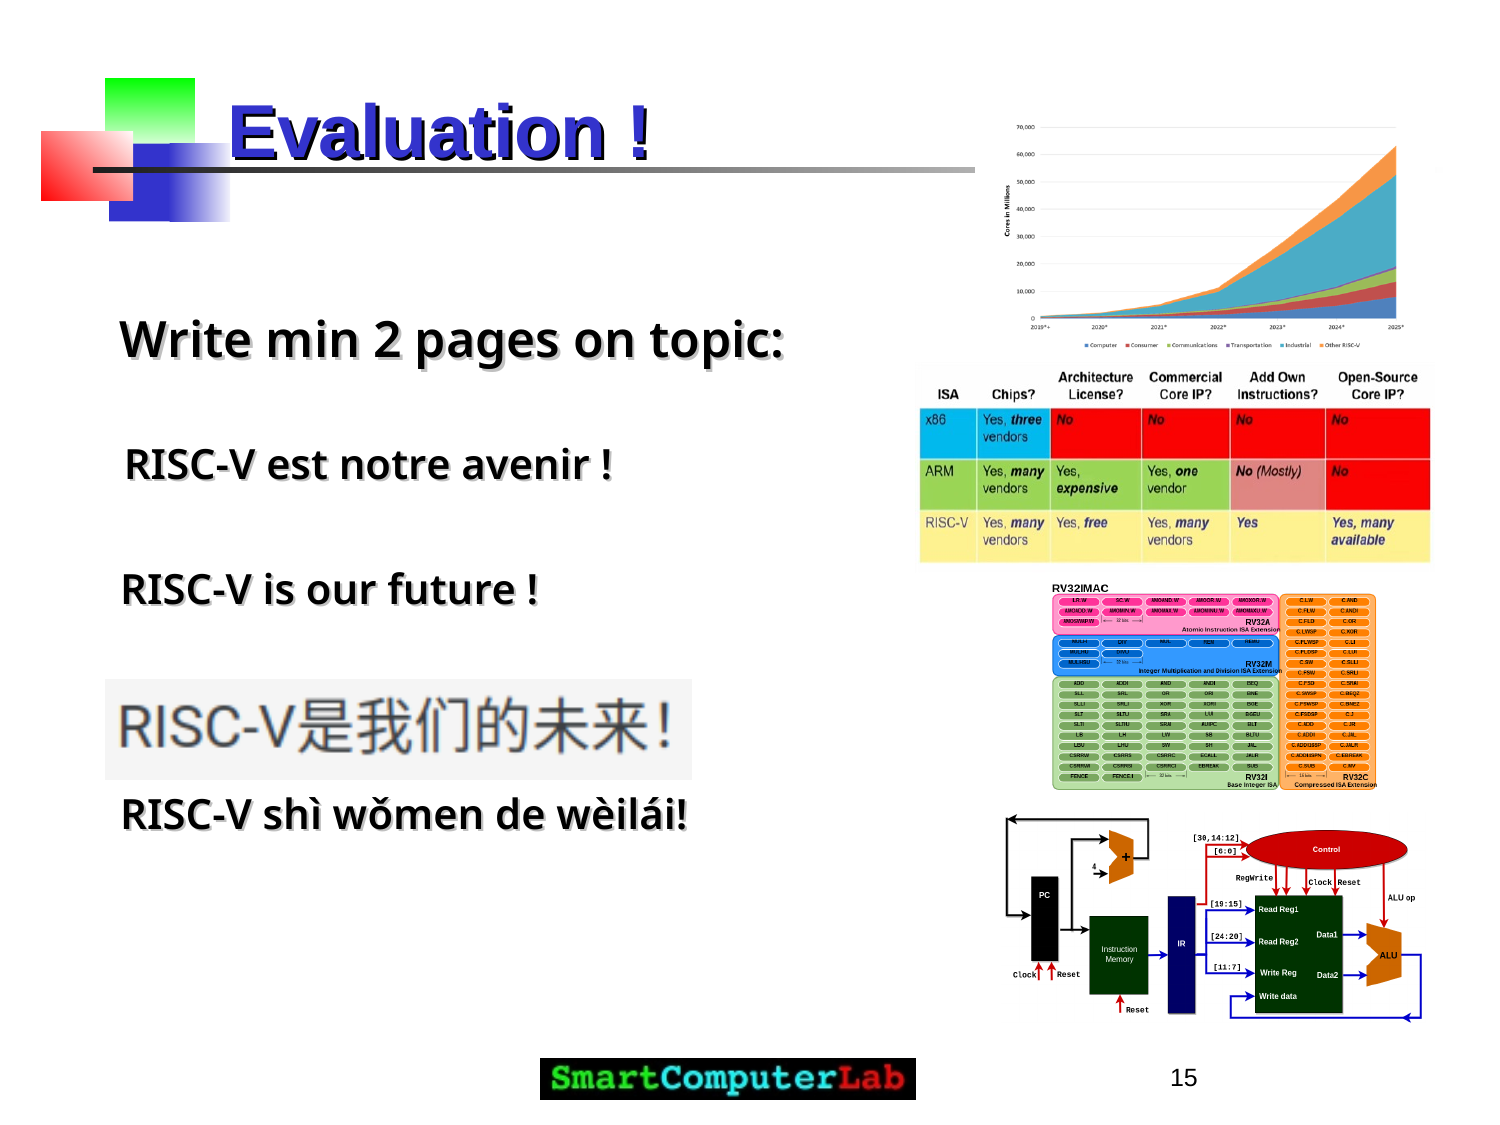

# Evaluation !
Write min 2 pages on topic:
RISC-V est notre avenir !
RISC-V is our future !
RISC-V shì wǒmen de wèilái!
15